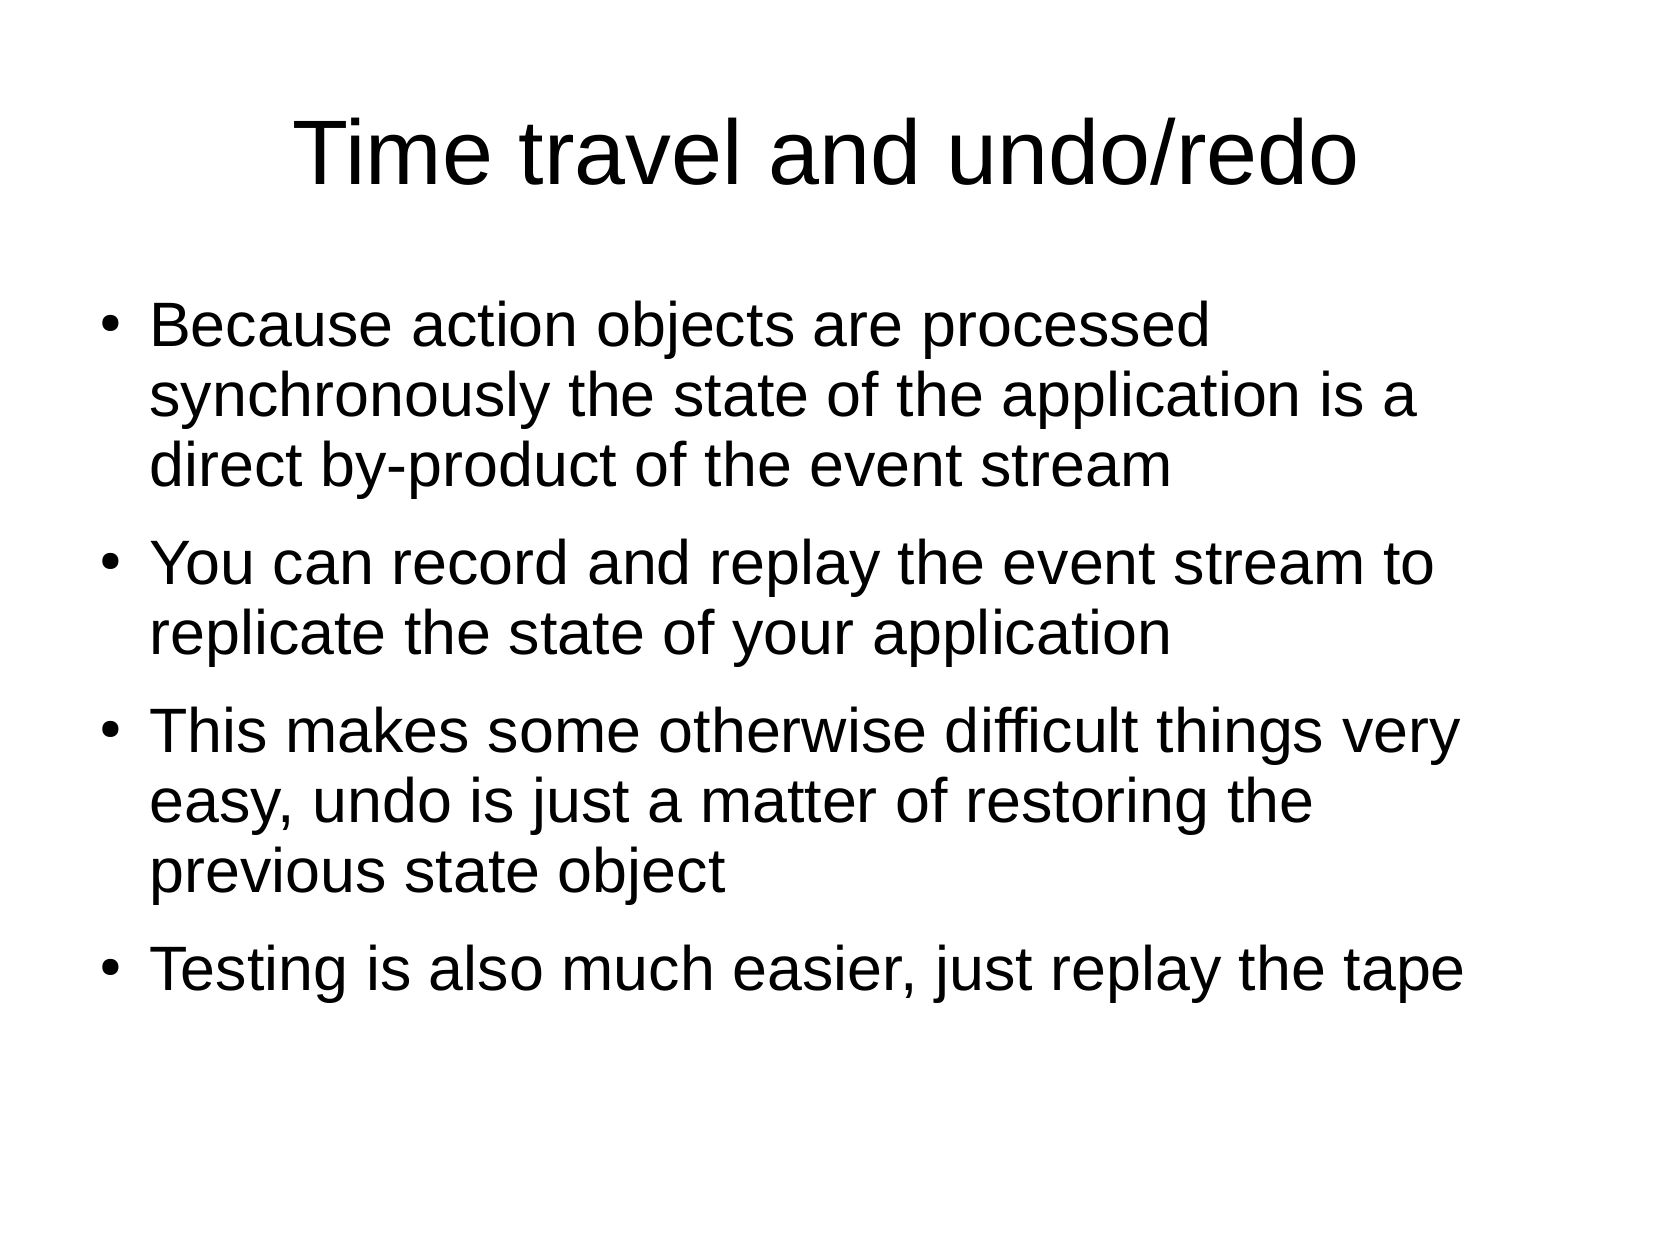

# Time travel and undo/redo
Because action objects are processed synchronously the state of the application is a direct by-product of the event stream
You can record and replay the event stream to replicate the state of your application
This makes some otherwise difficult things very easy, undo is just a matter of restoring the previous state object
Testing is also much easier, just replay the tape